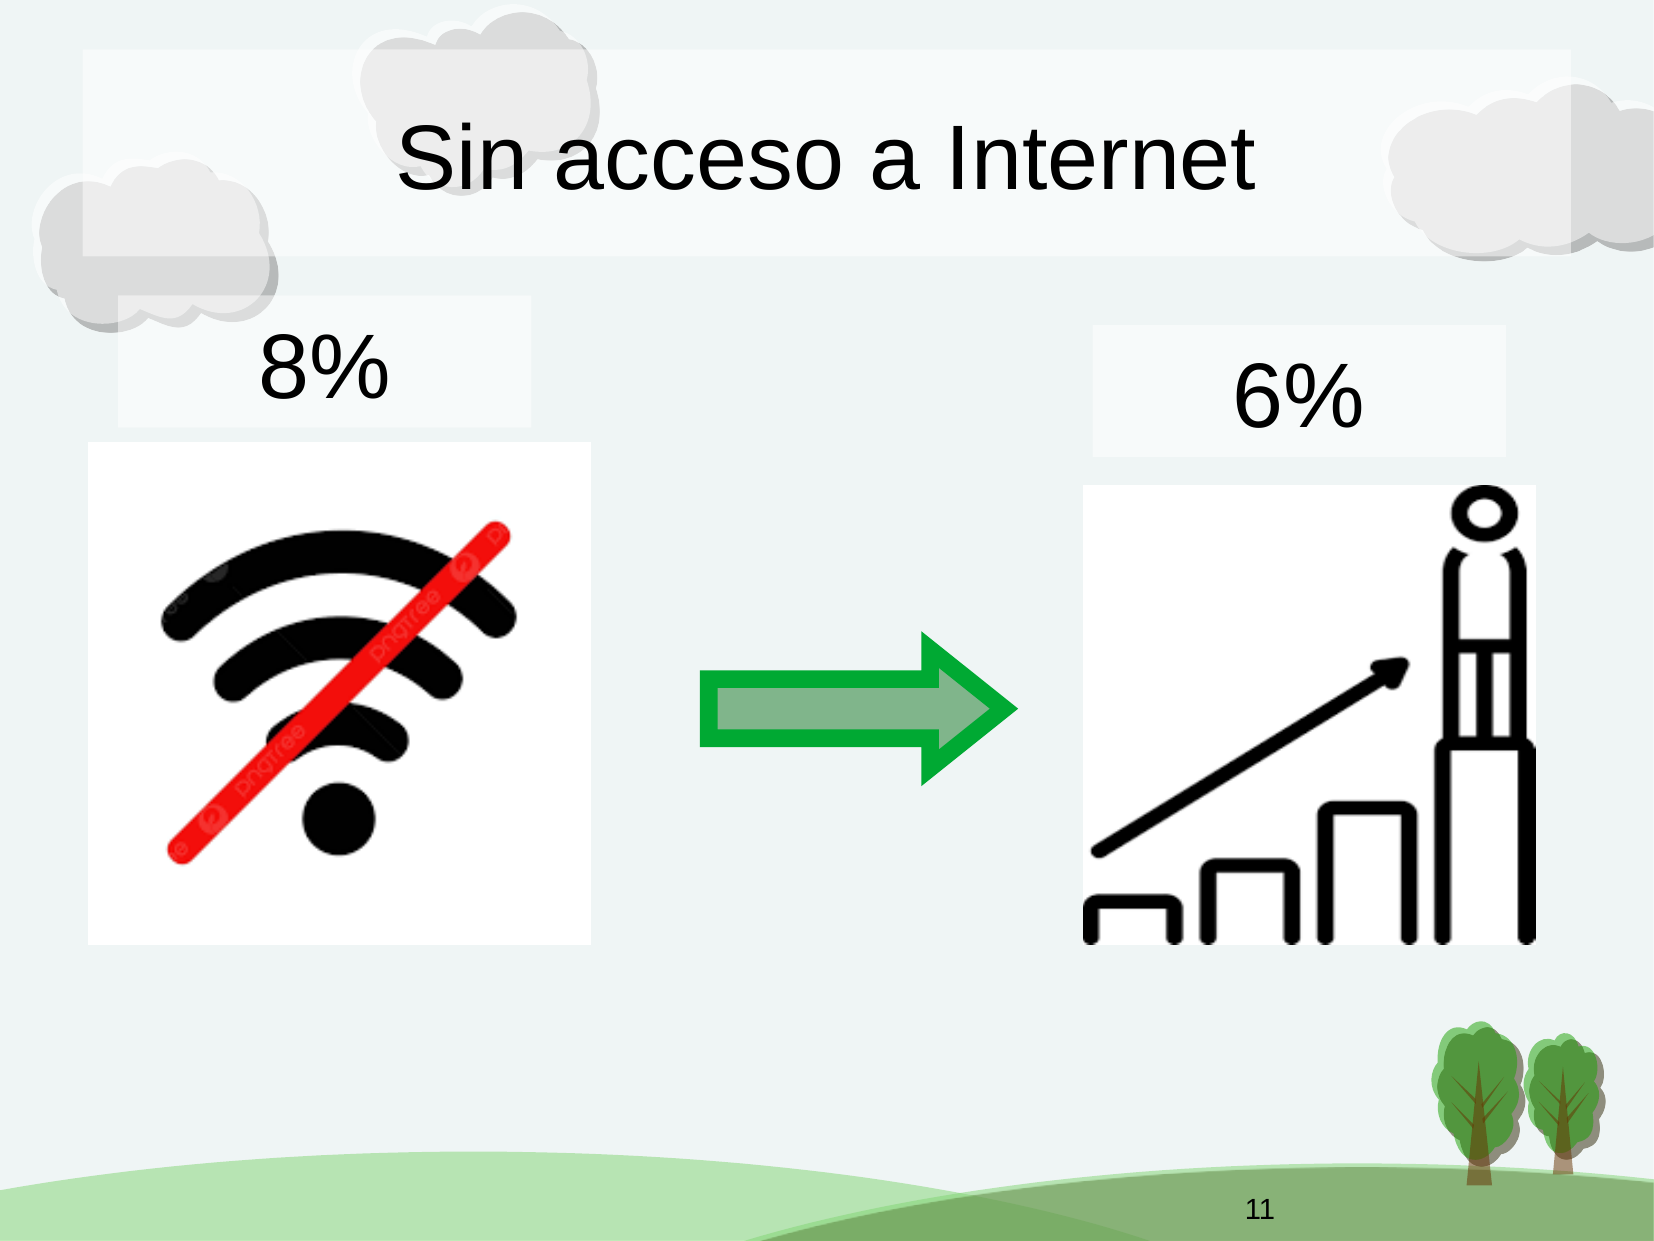

# Sin acceso a Internet
8%
6%